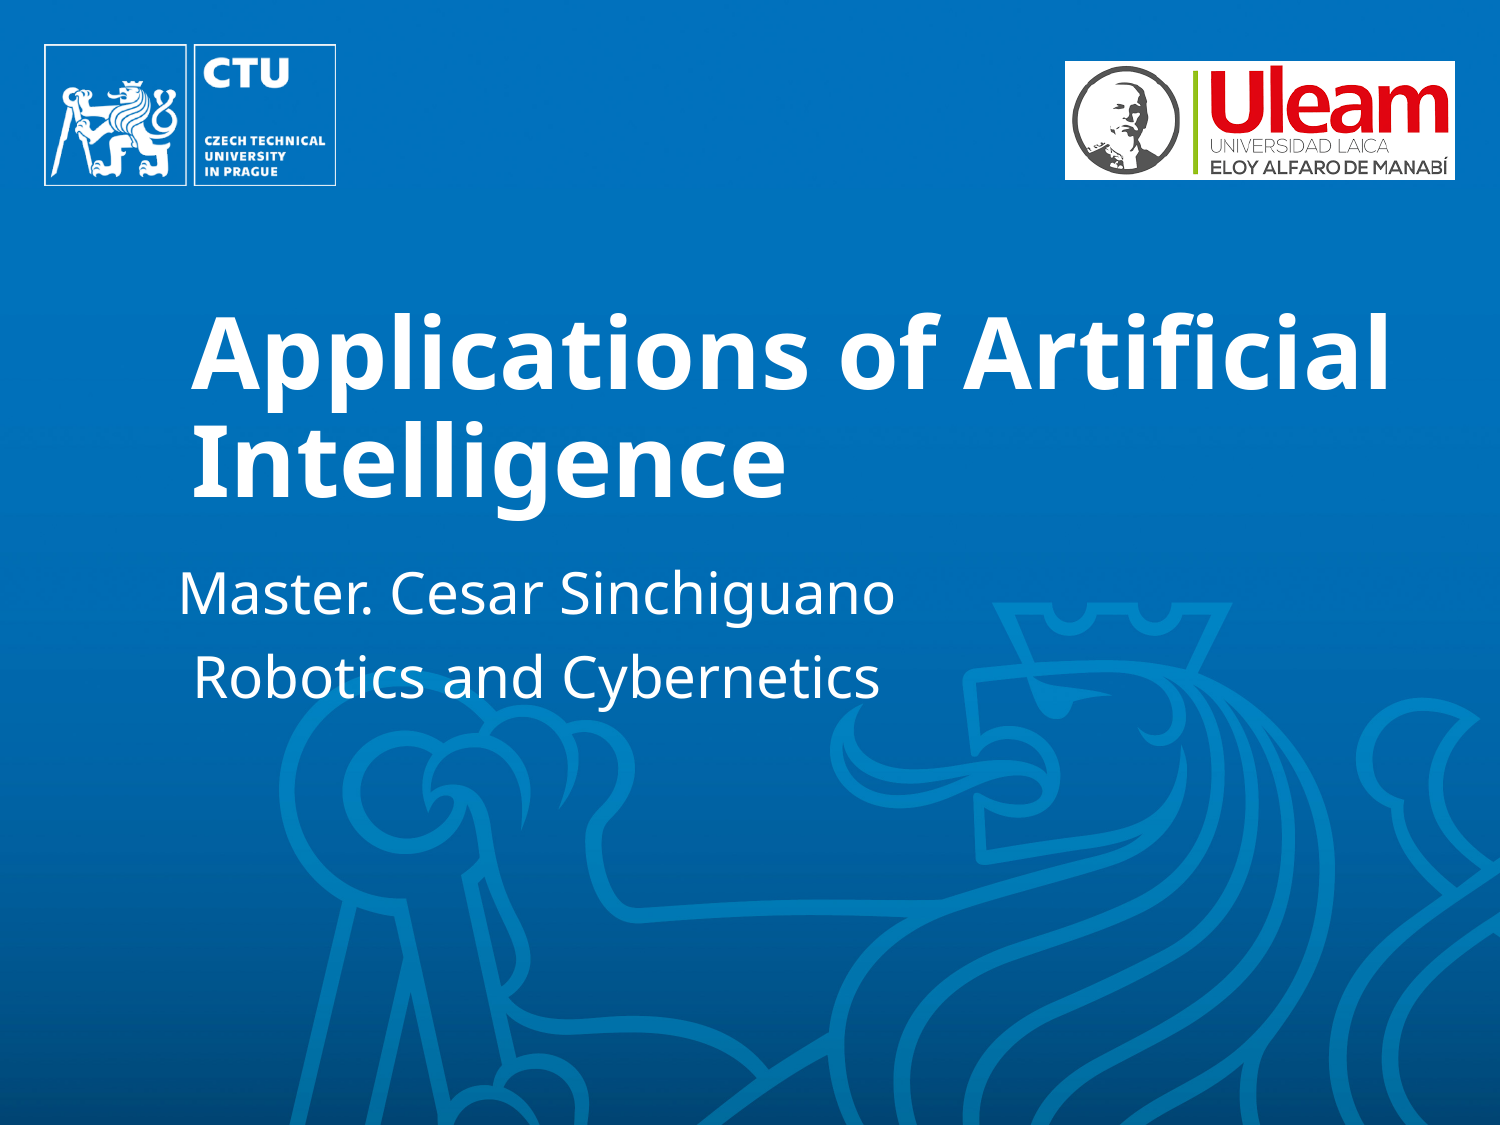

# Applications of Artificial Intelligence
Master. Cesar Sinchiguano
Robotics and Cybernetics